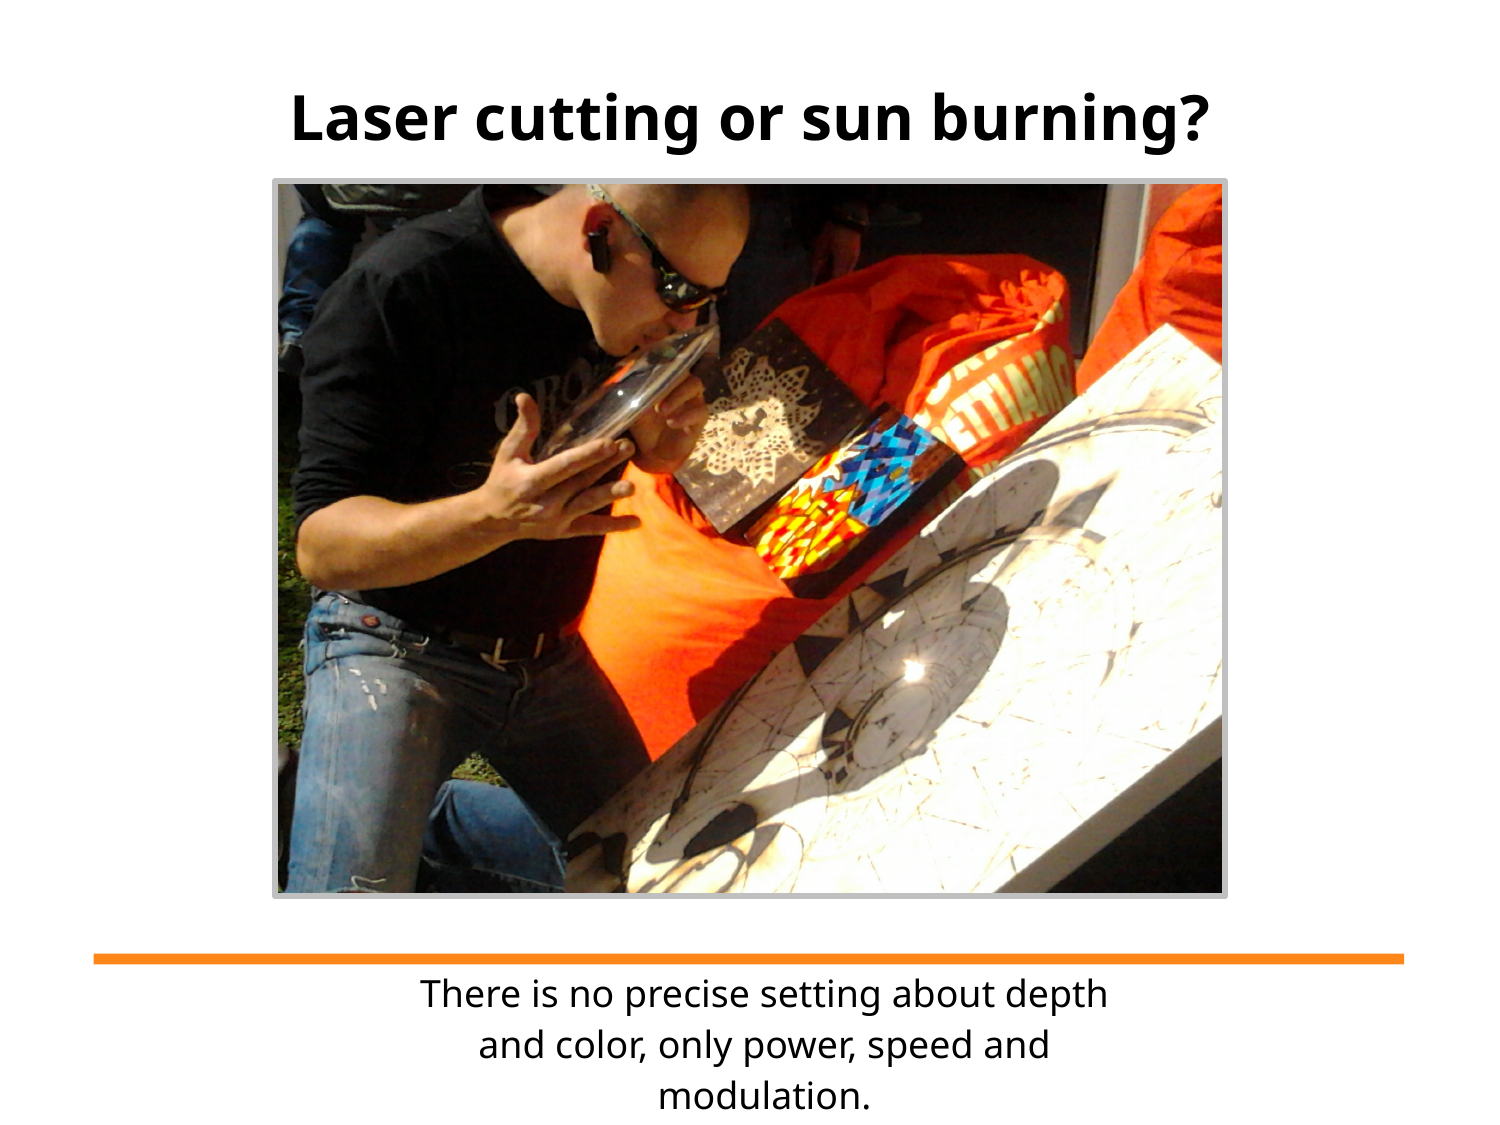

# Laser cutting or sun burning?
There is no precise setting about depth and color, only power, speed and modulation.